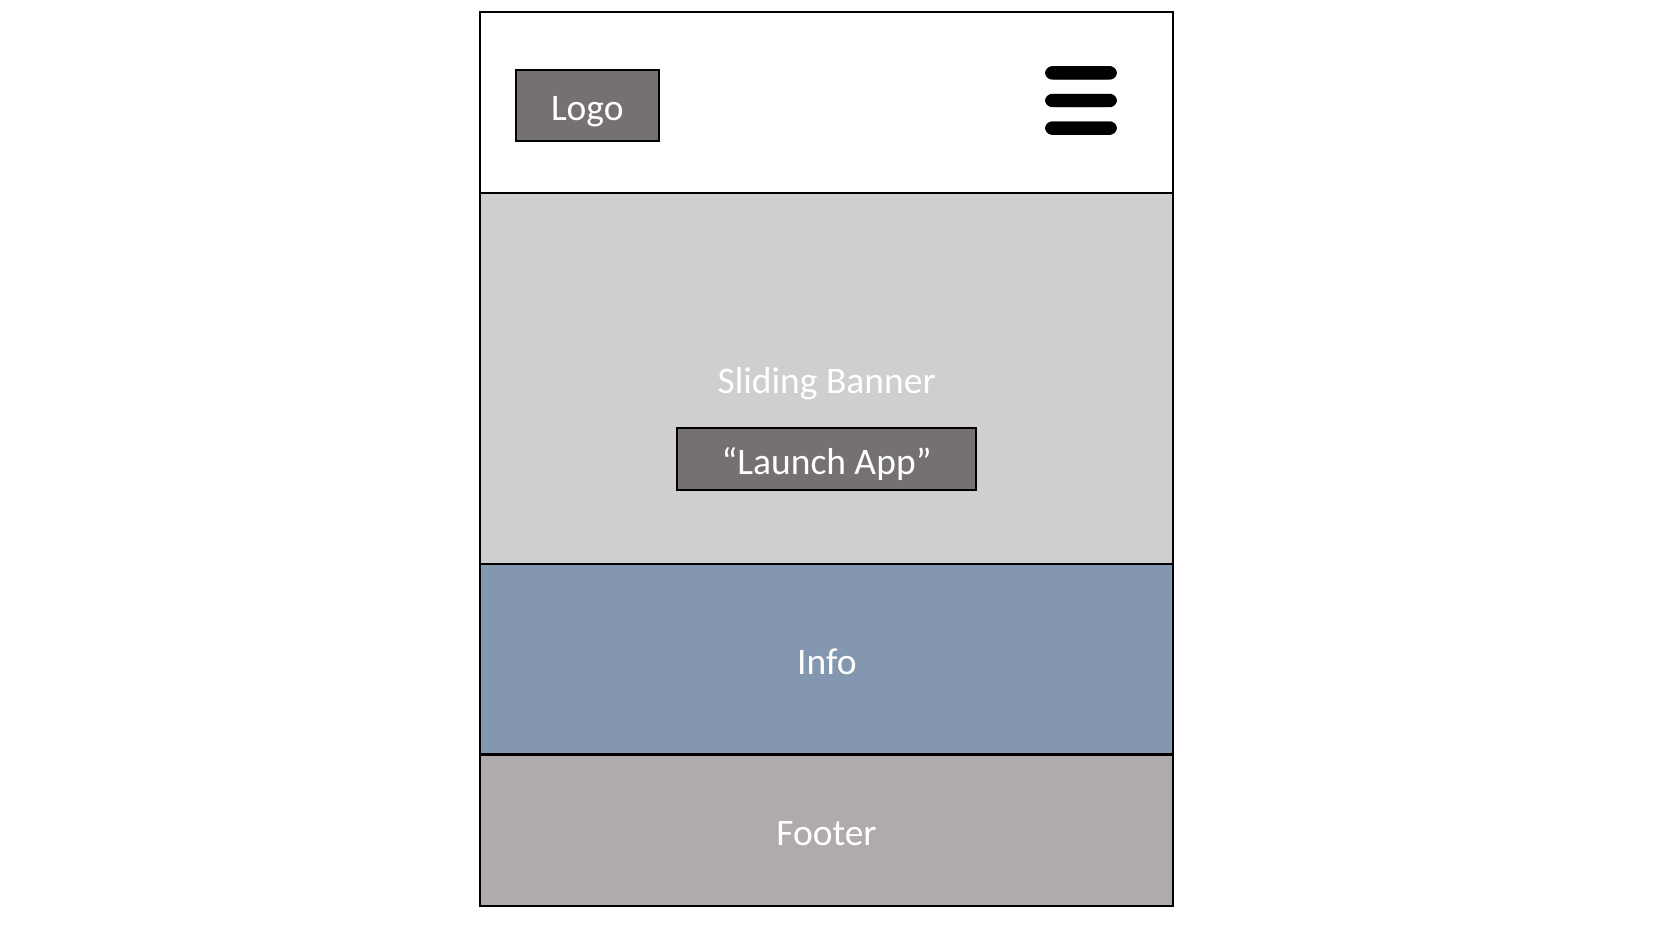

Info
Logo
Sliding Banner
“Launch App”
Info
Footer